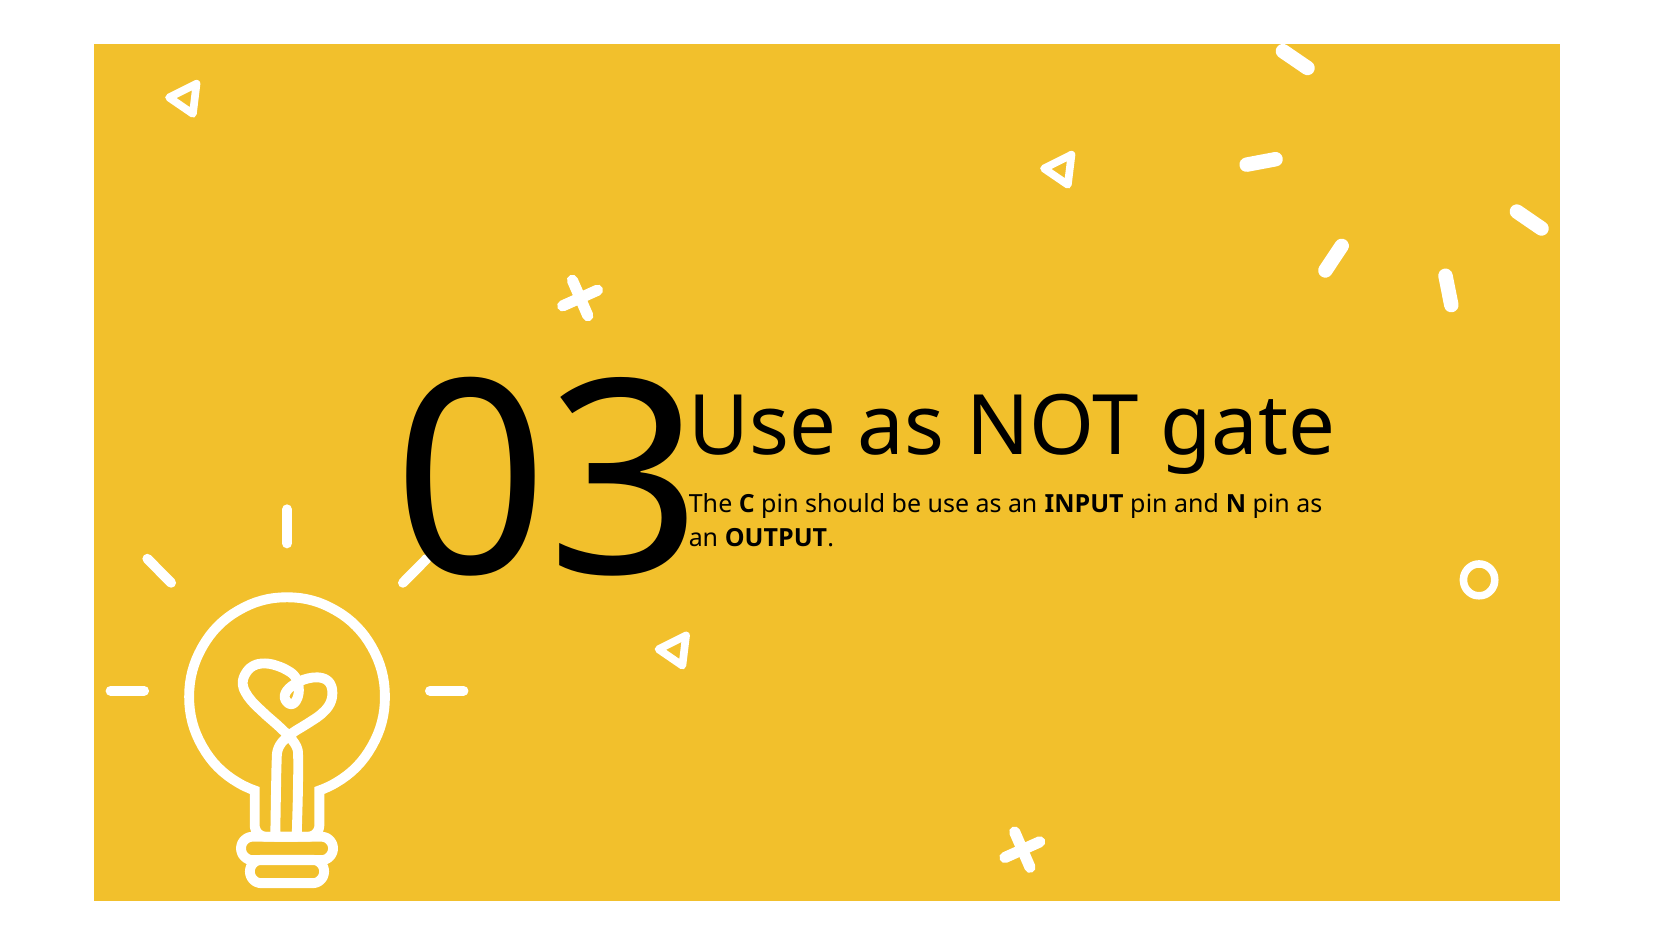

03
# Use as NOT gate
The C pin should be use as an INPUT pin and N pin as an OUTPUT.